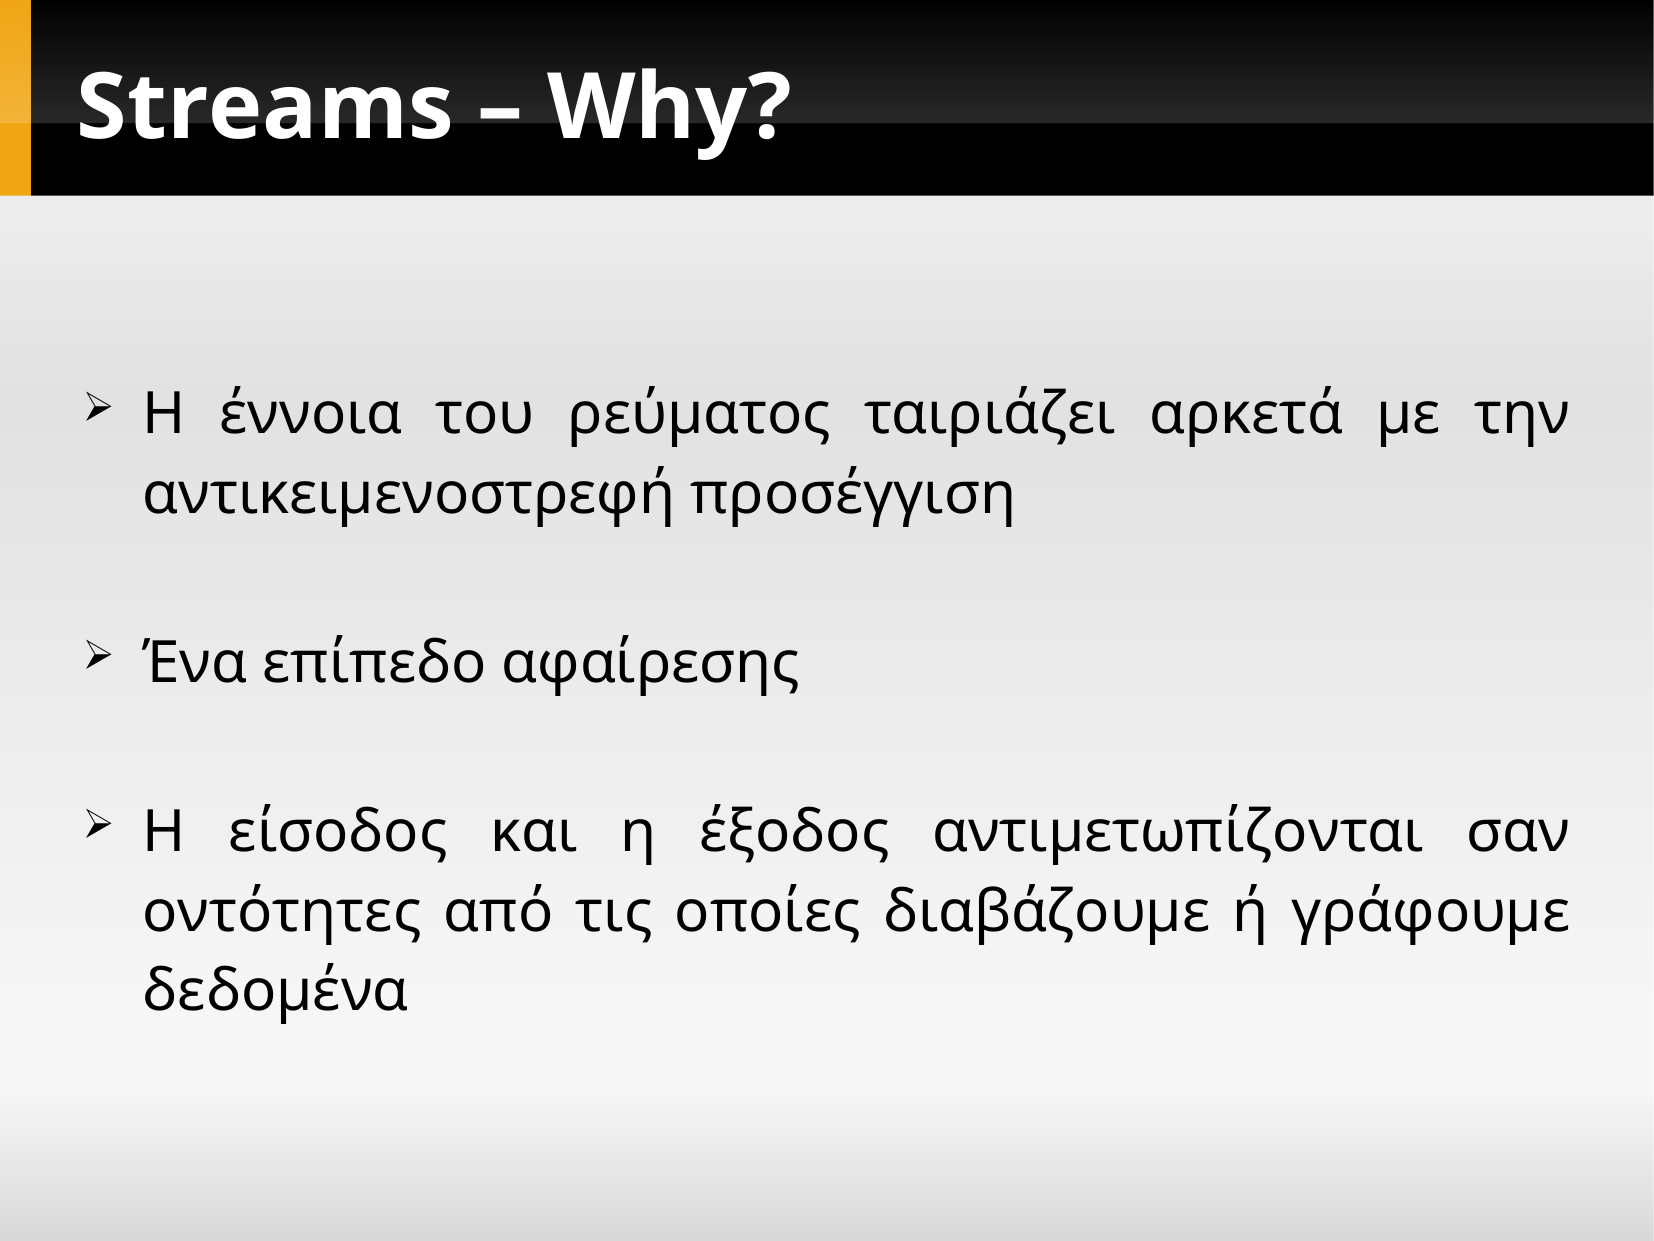

# Streams – Why?
Η έννοια του ρεύματος ταιριάζει αρκετά με την αντικειμενοστρεφή προσέγγιση
Ένα επίπεδο αφαίρεσης
Η είσοδος και η έξοδος αντιμετωπίζονται σαν οντότητες από τις οποίες διαβάζουμε ή γράφουμε δεδομένα